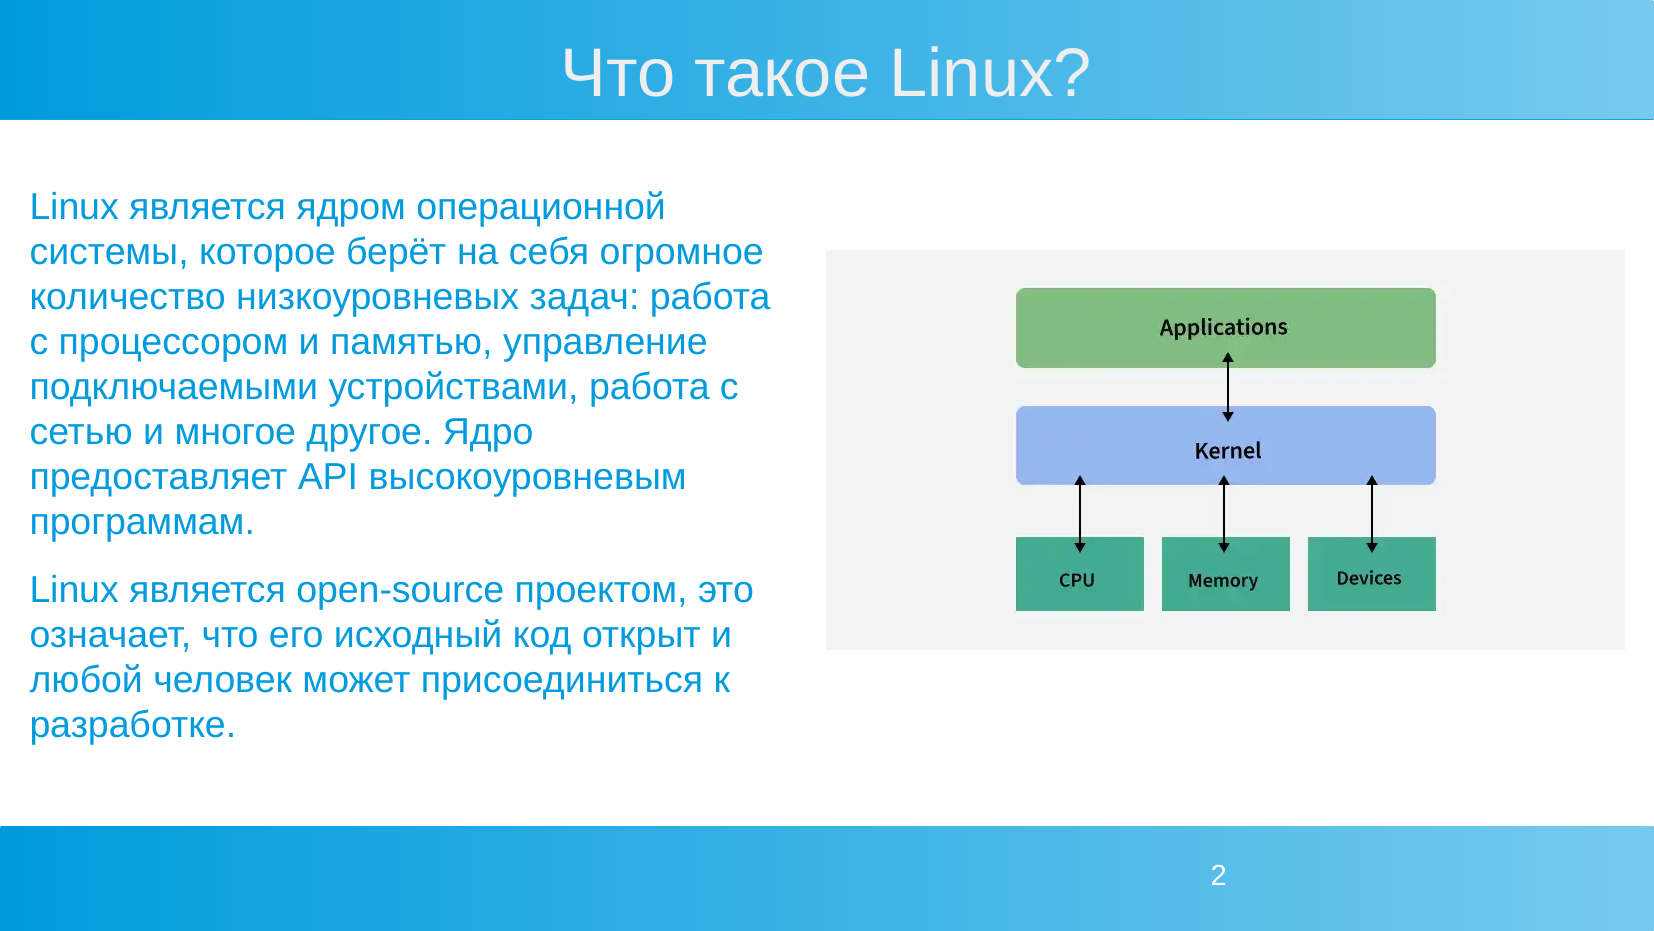

# Что такое Linux?
Linux является ядром операционной системы, которое берёт на себя огромное количество низкоуровневых задач: работа с процессором и памятью, управление подключаемыми устройствами, работа с сетью и многое другое. Ядро предоставляет API высокоуровневым программам.
Linux является open-source проектом, это означает, что его исходный код открыт и любой человек может присоединиться к разработке.